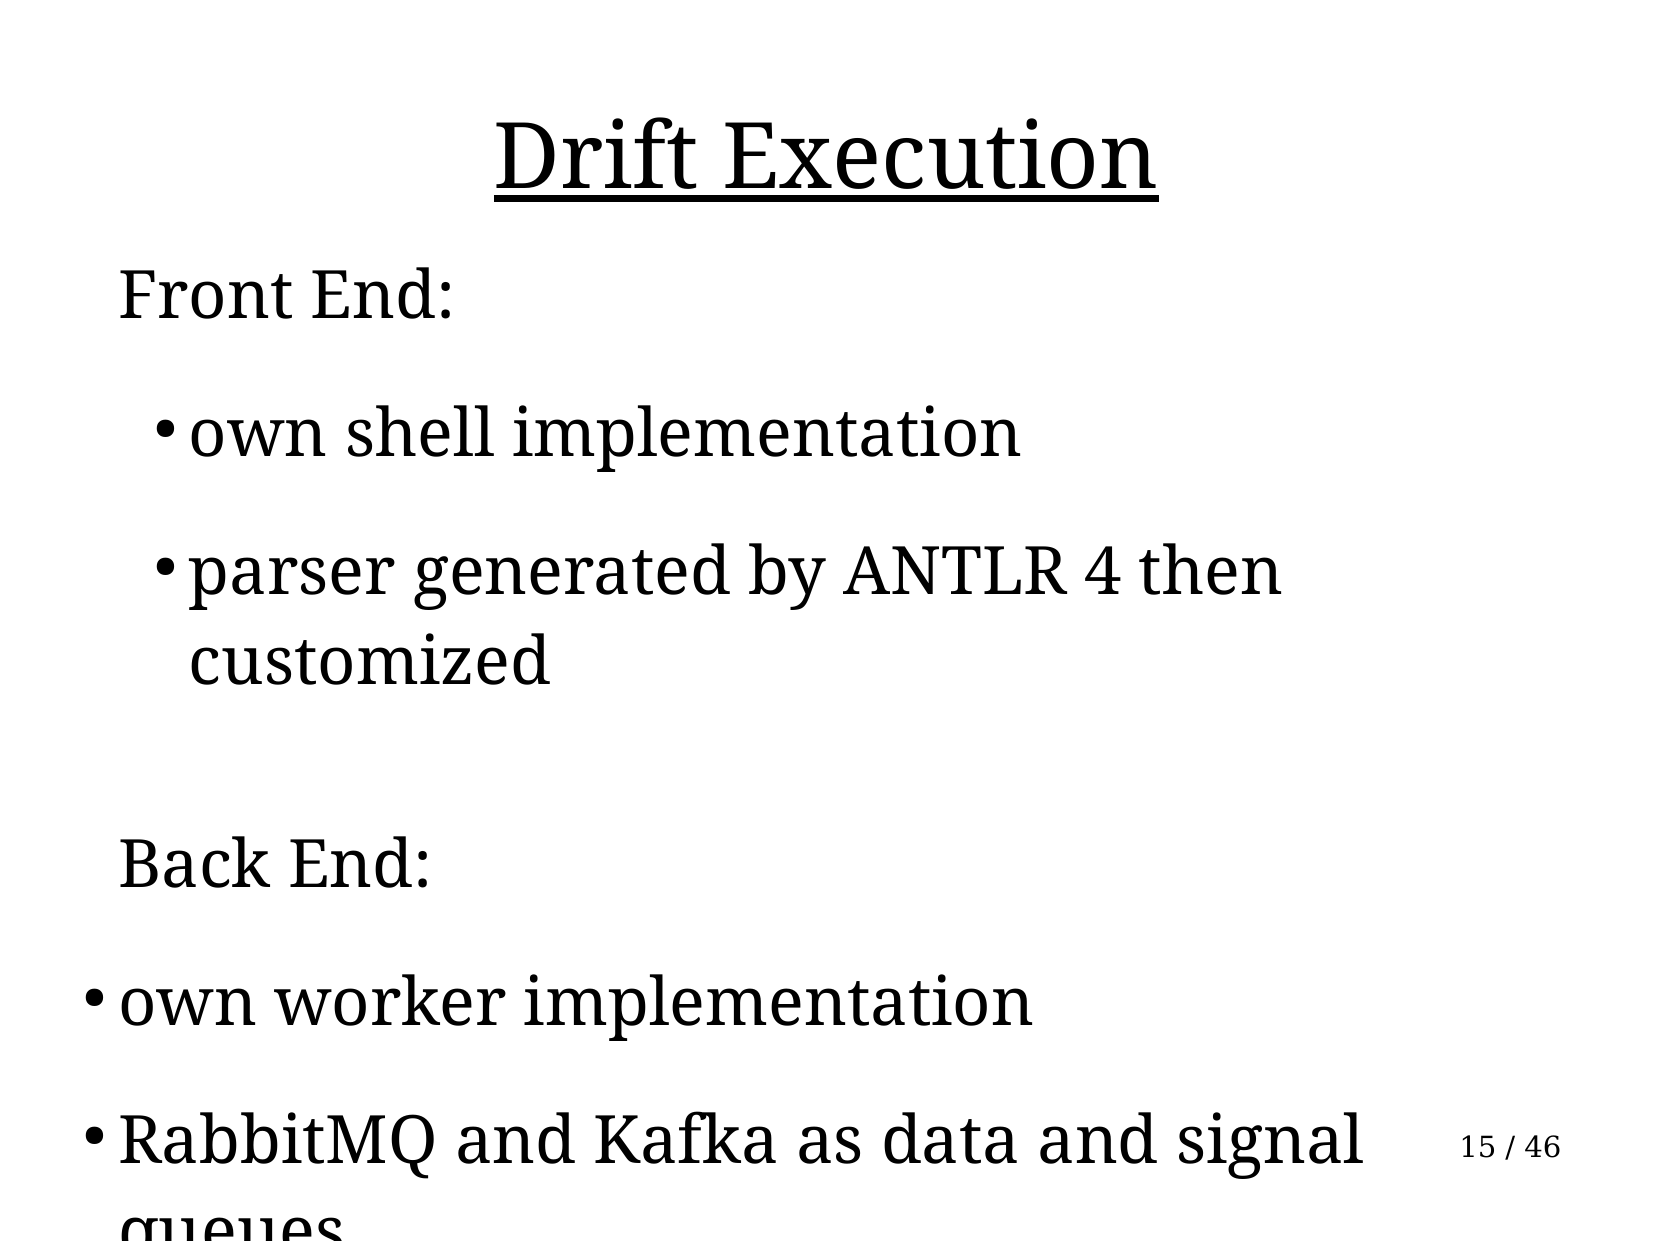

# Drift Execution
Front End:
own shell implementation
parser generated by ANTLR 4 then customized
Back End:
own worker implementation
RabbitMQ and Kafka as data and signal queues
Mesos + Marathon for fault-tolerance (workers)
15